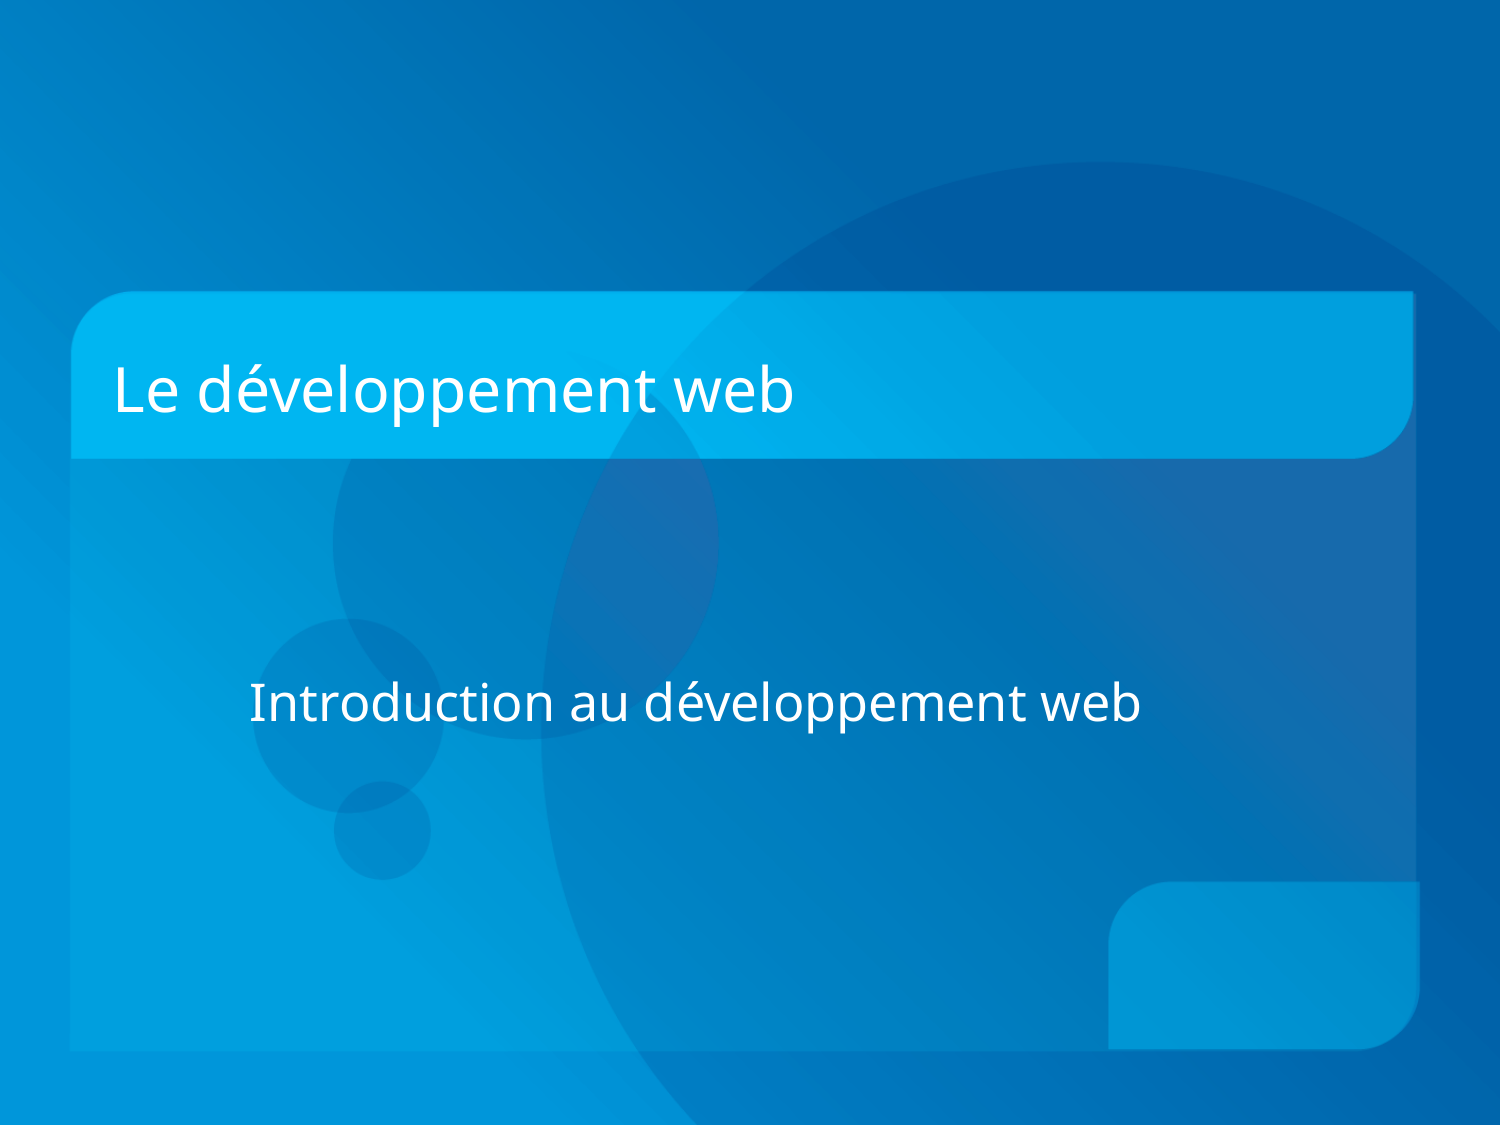

# Le développement web
Introduction au développement web